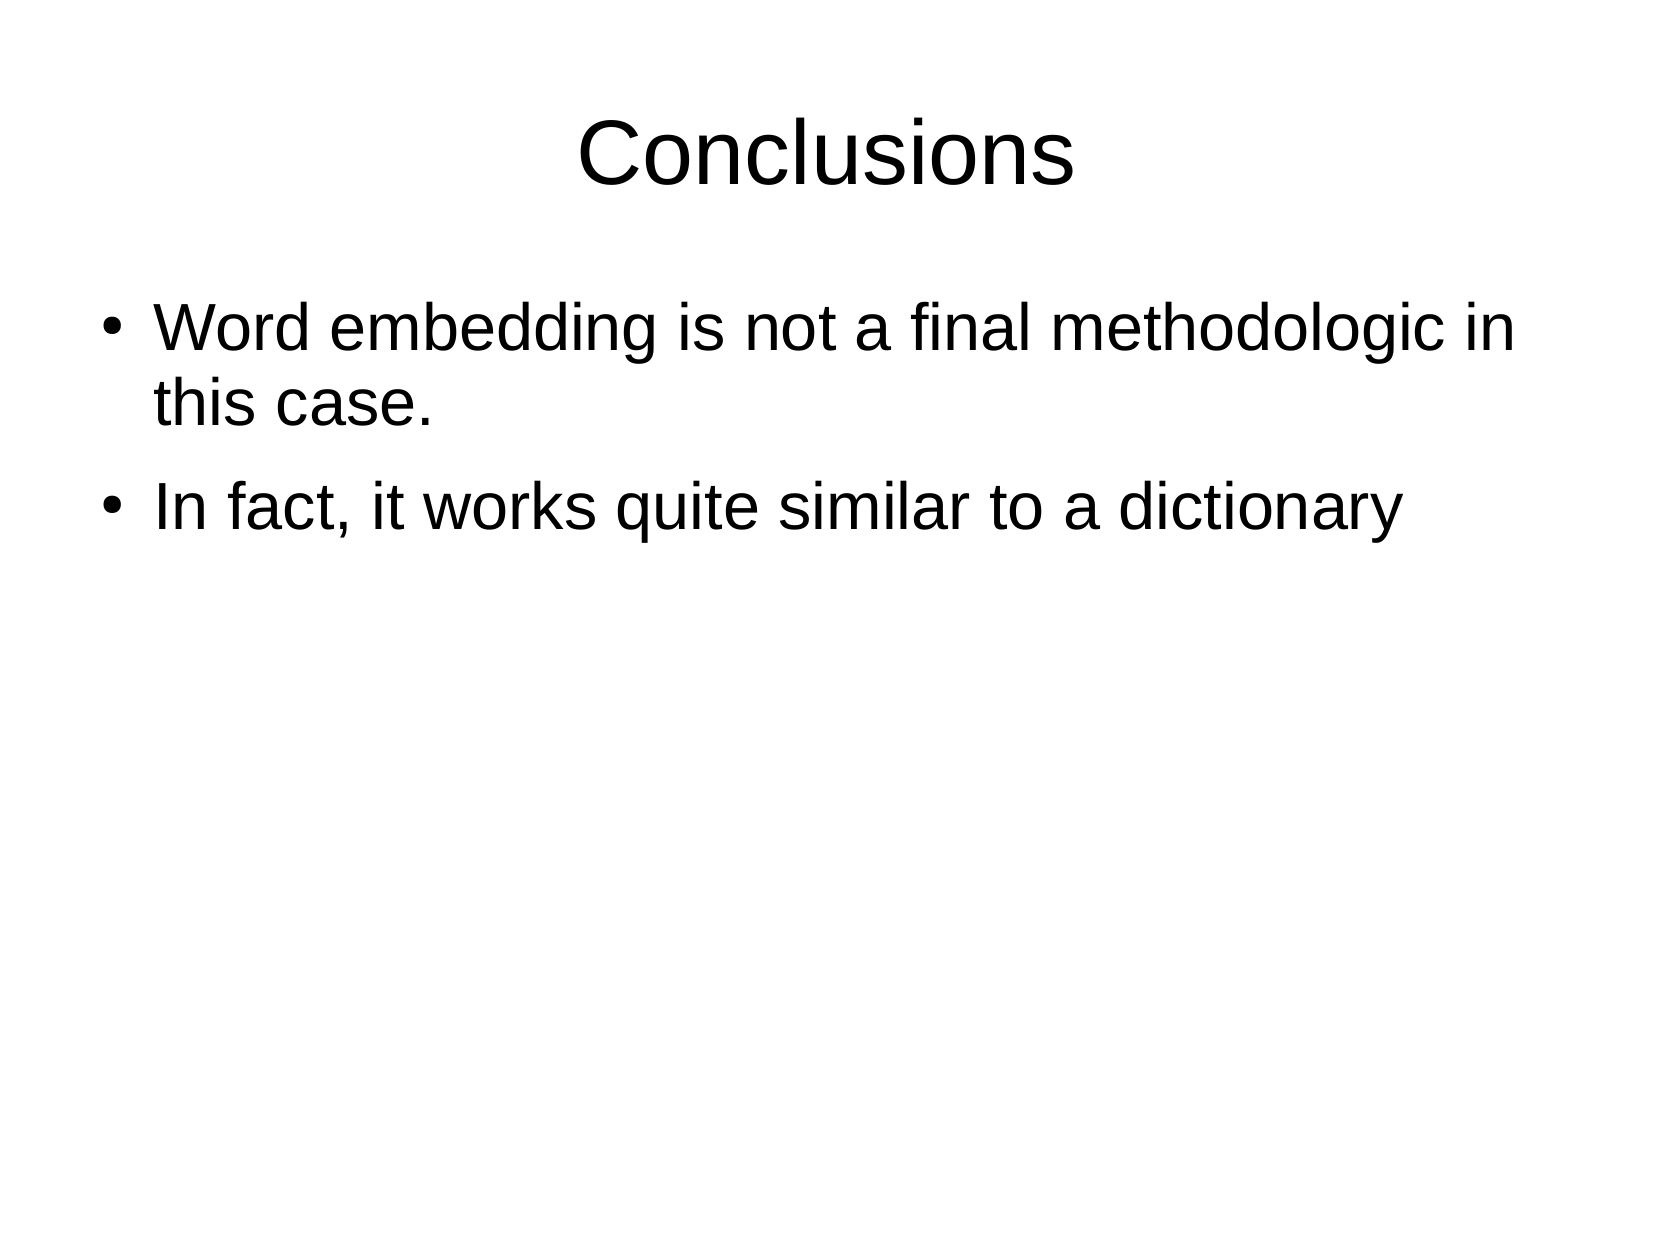

# Conclusions
Word embedding is not a final methodologic in this case.
In fact, it works quite similar to a dictionary